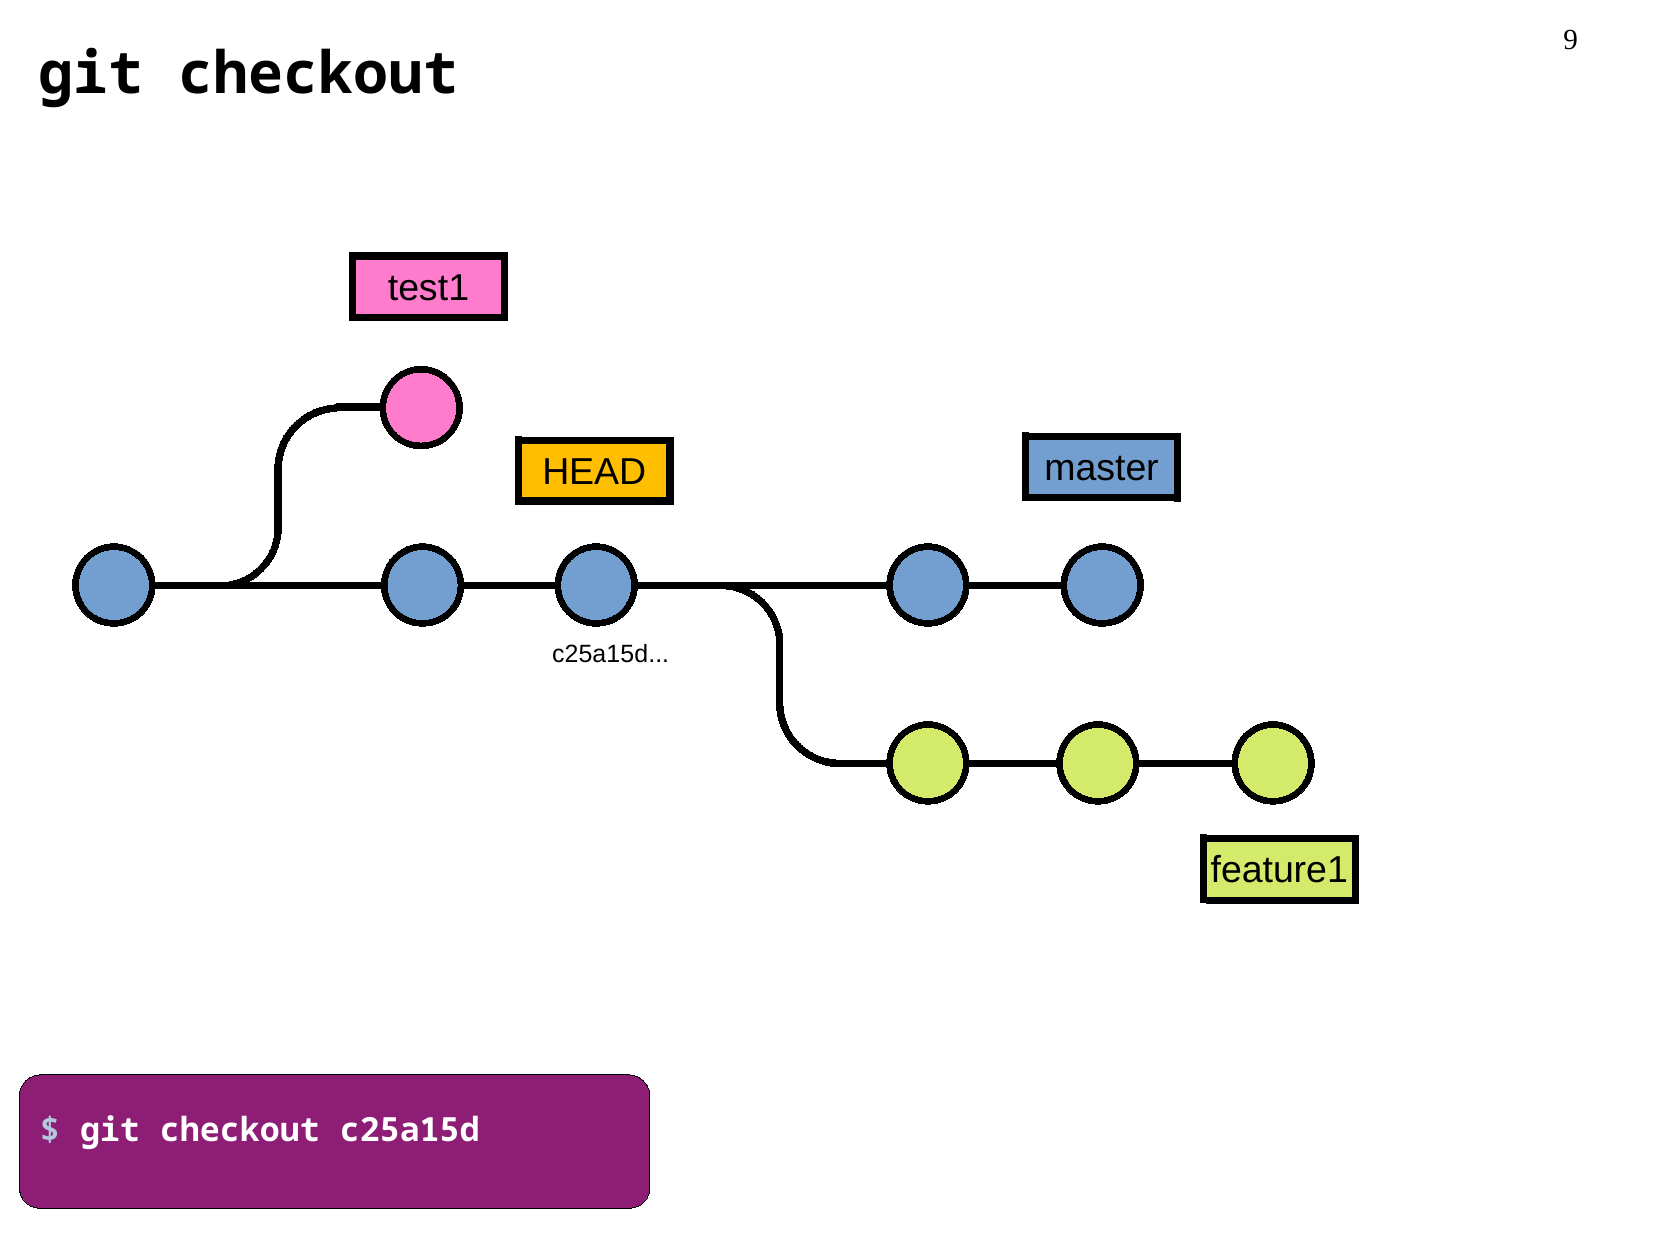

git checkout
9
test1
master
HEAD
c25a15d...
feature1
$ git checkout c25a15d